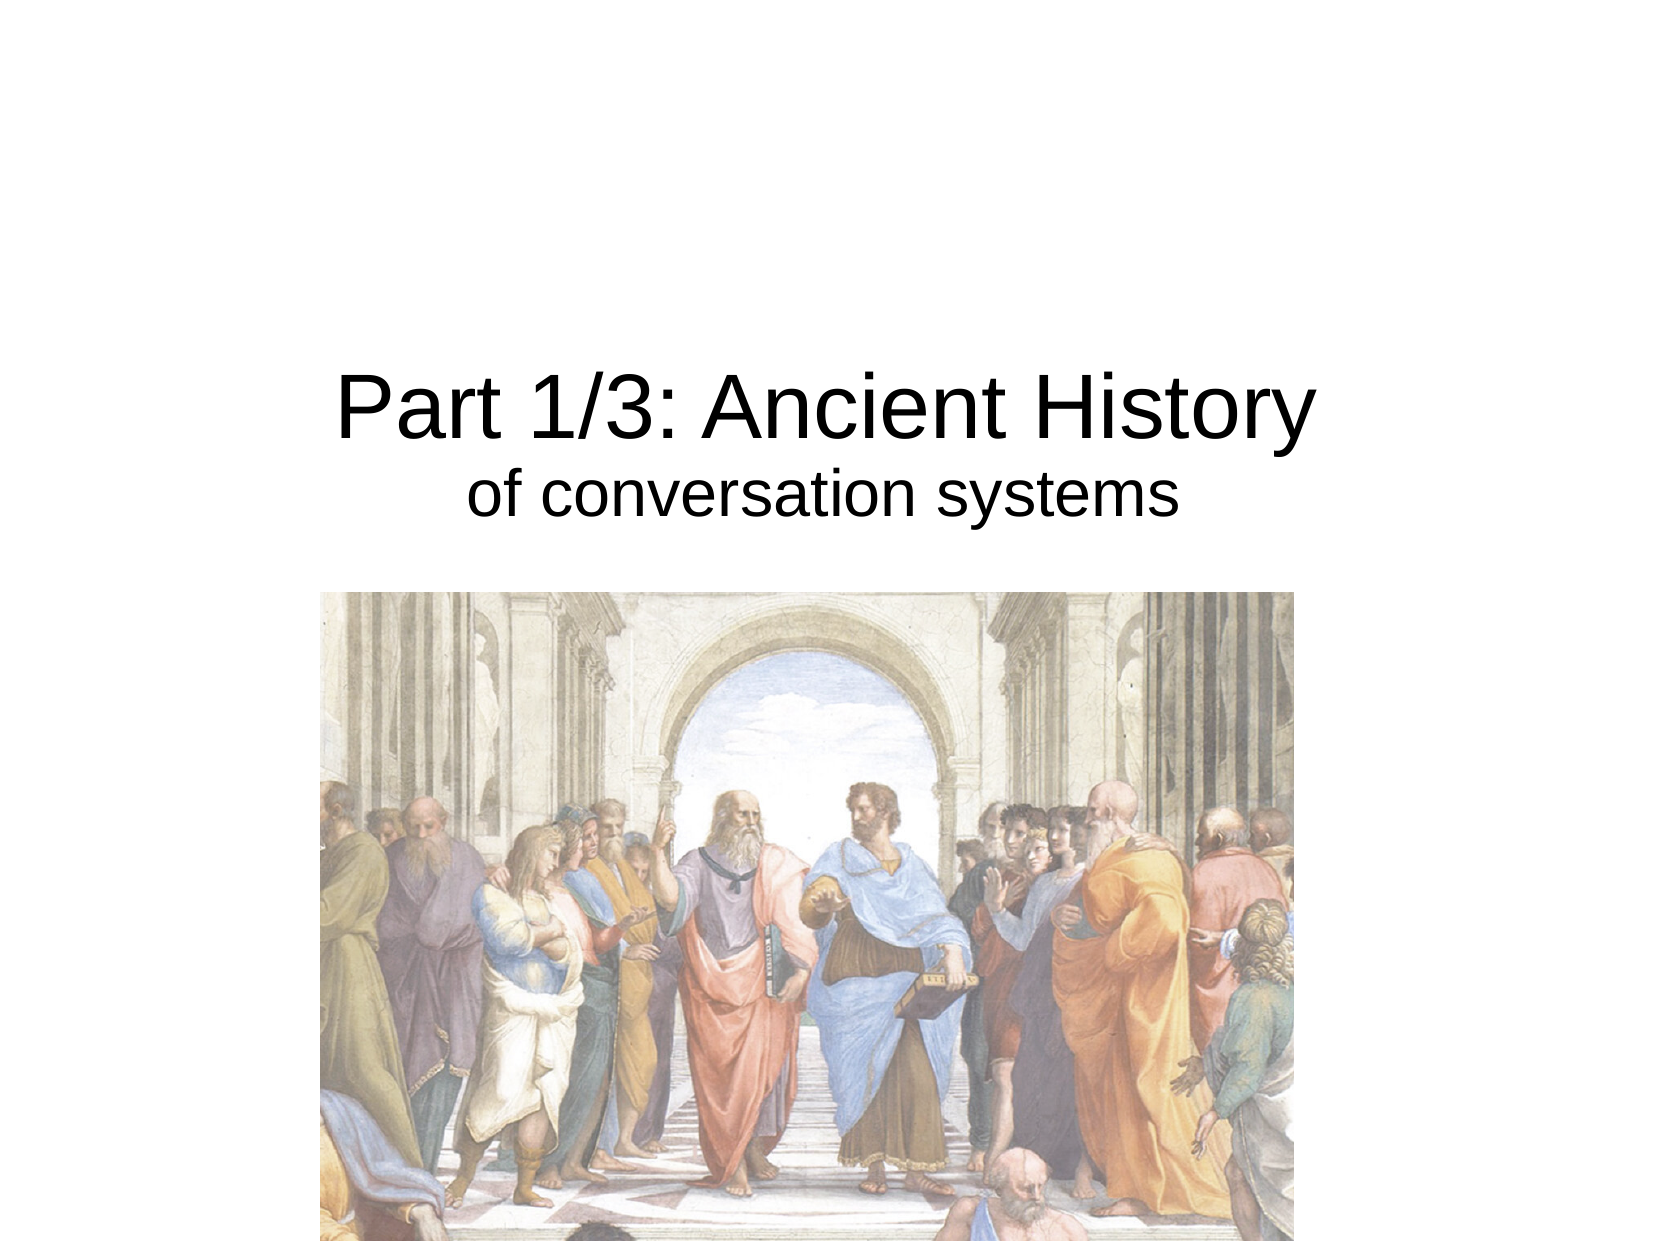

# Part 1/3: Ancient History
of conversation systems